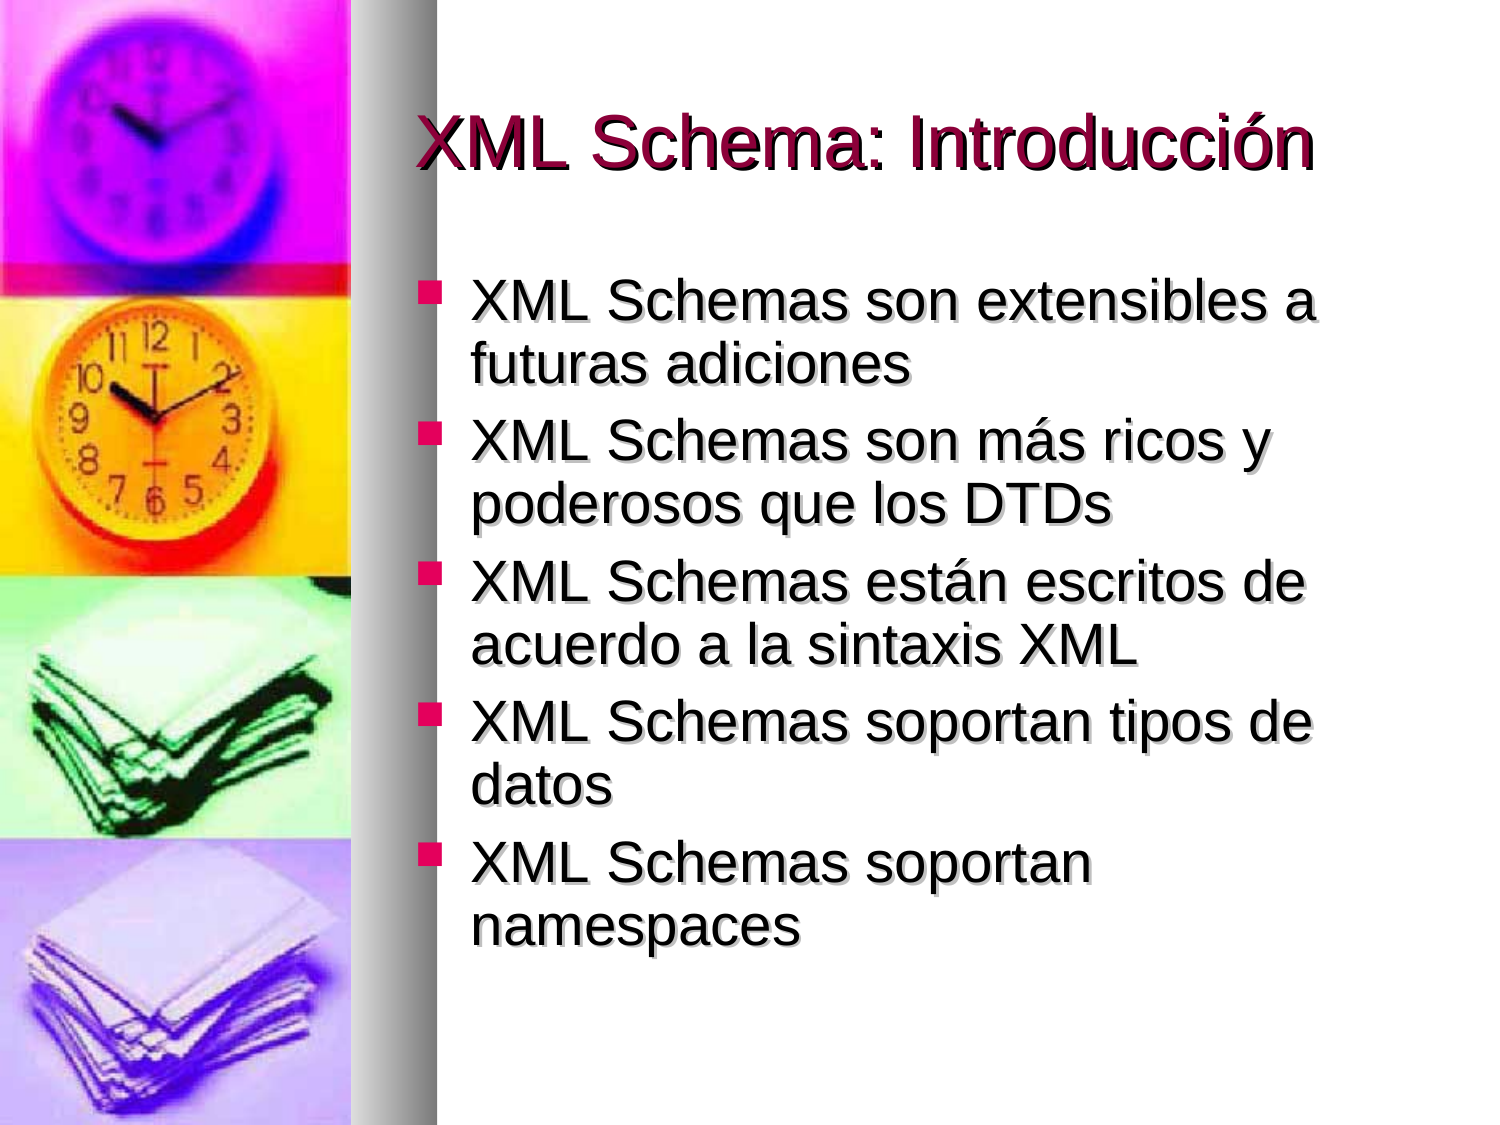

# XML Schema: Introducción
XML Schemas son extensibles a futuras adiciones
XML Schemas son más ricos y poderosos que los DTDs
XML Schemas están escritos de acuerdo a la sintaxis XML
XML Schemas soportan tipos de datos
XML Schemas soportan namespaces